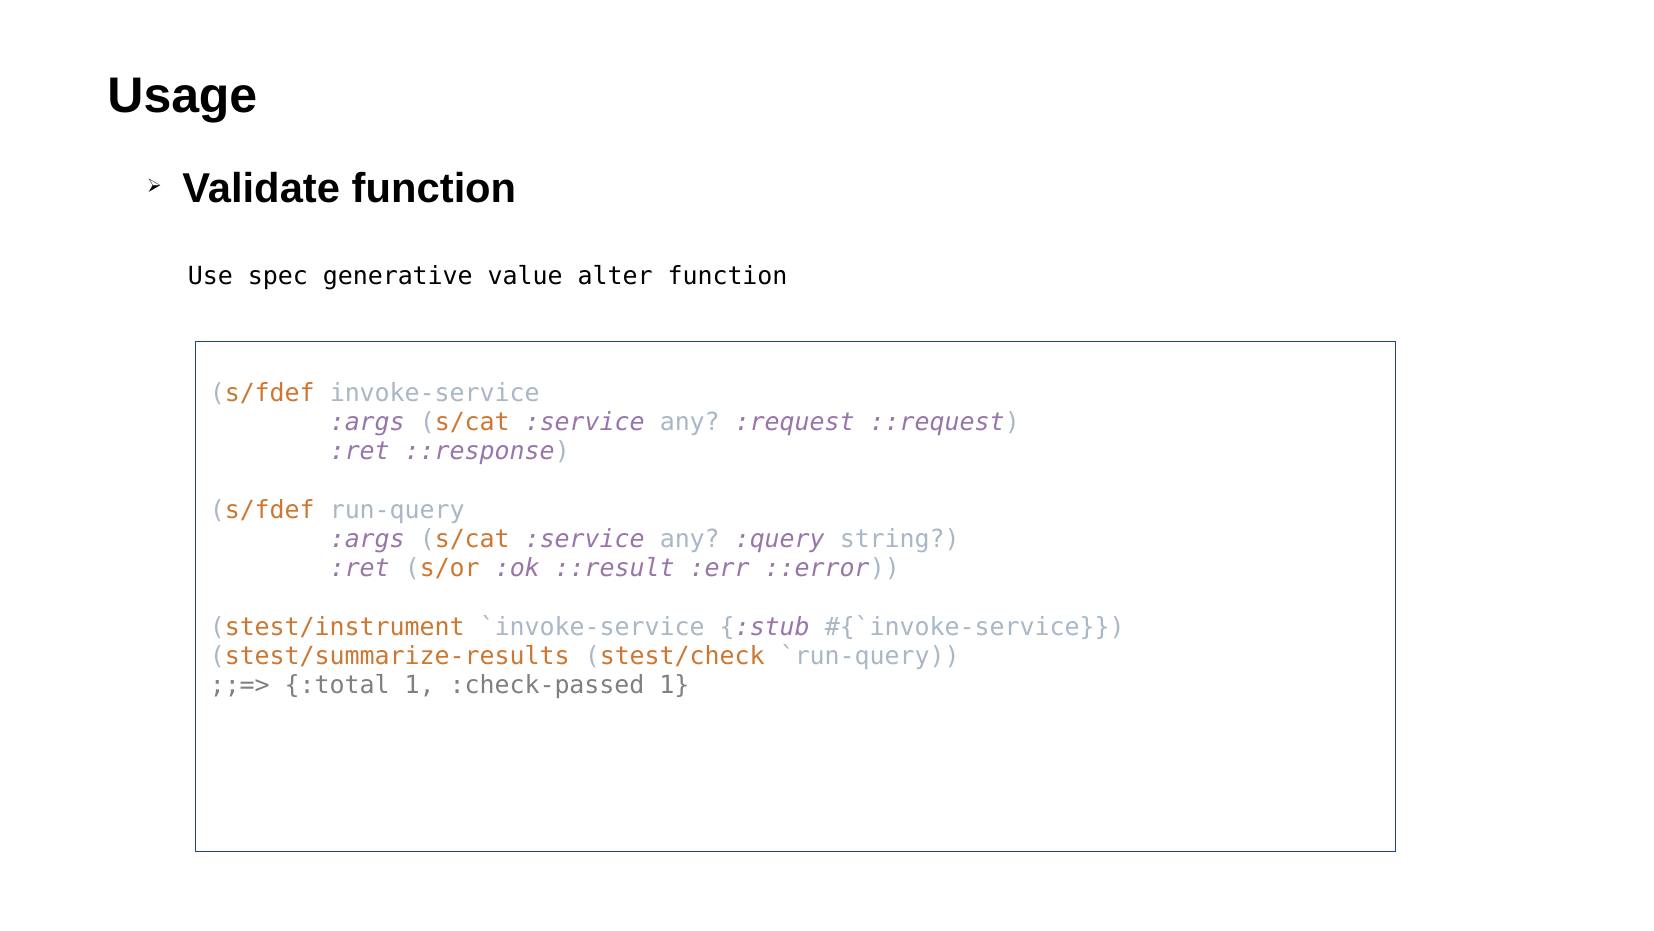

Usage
Validate function
Use spec generative value alter function
(s/fdef invoke-service
 :args (s/cat :service any? :request ::request)
 :ret ::response)
(s/fdef run-query
 :args (s/cat :service any? :query string?)
 :ret (s/or :ok ::result :err ::error))
(stest/instrument `invoke-service {:stub #{`invoke-service}})
(stest/summarize-results (stest/check `run-query))
;;=> {:total 1, :check-passed 1}